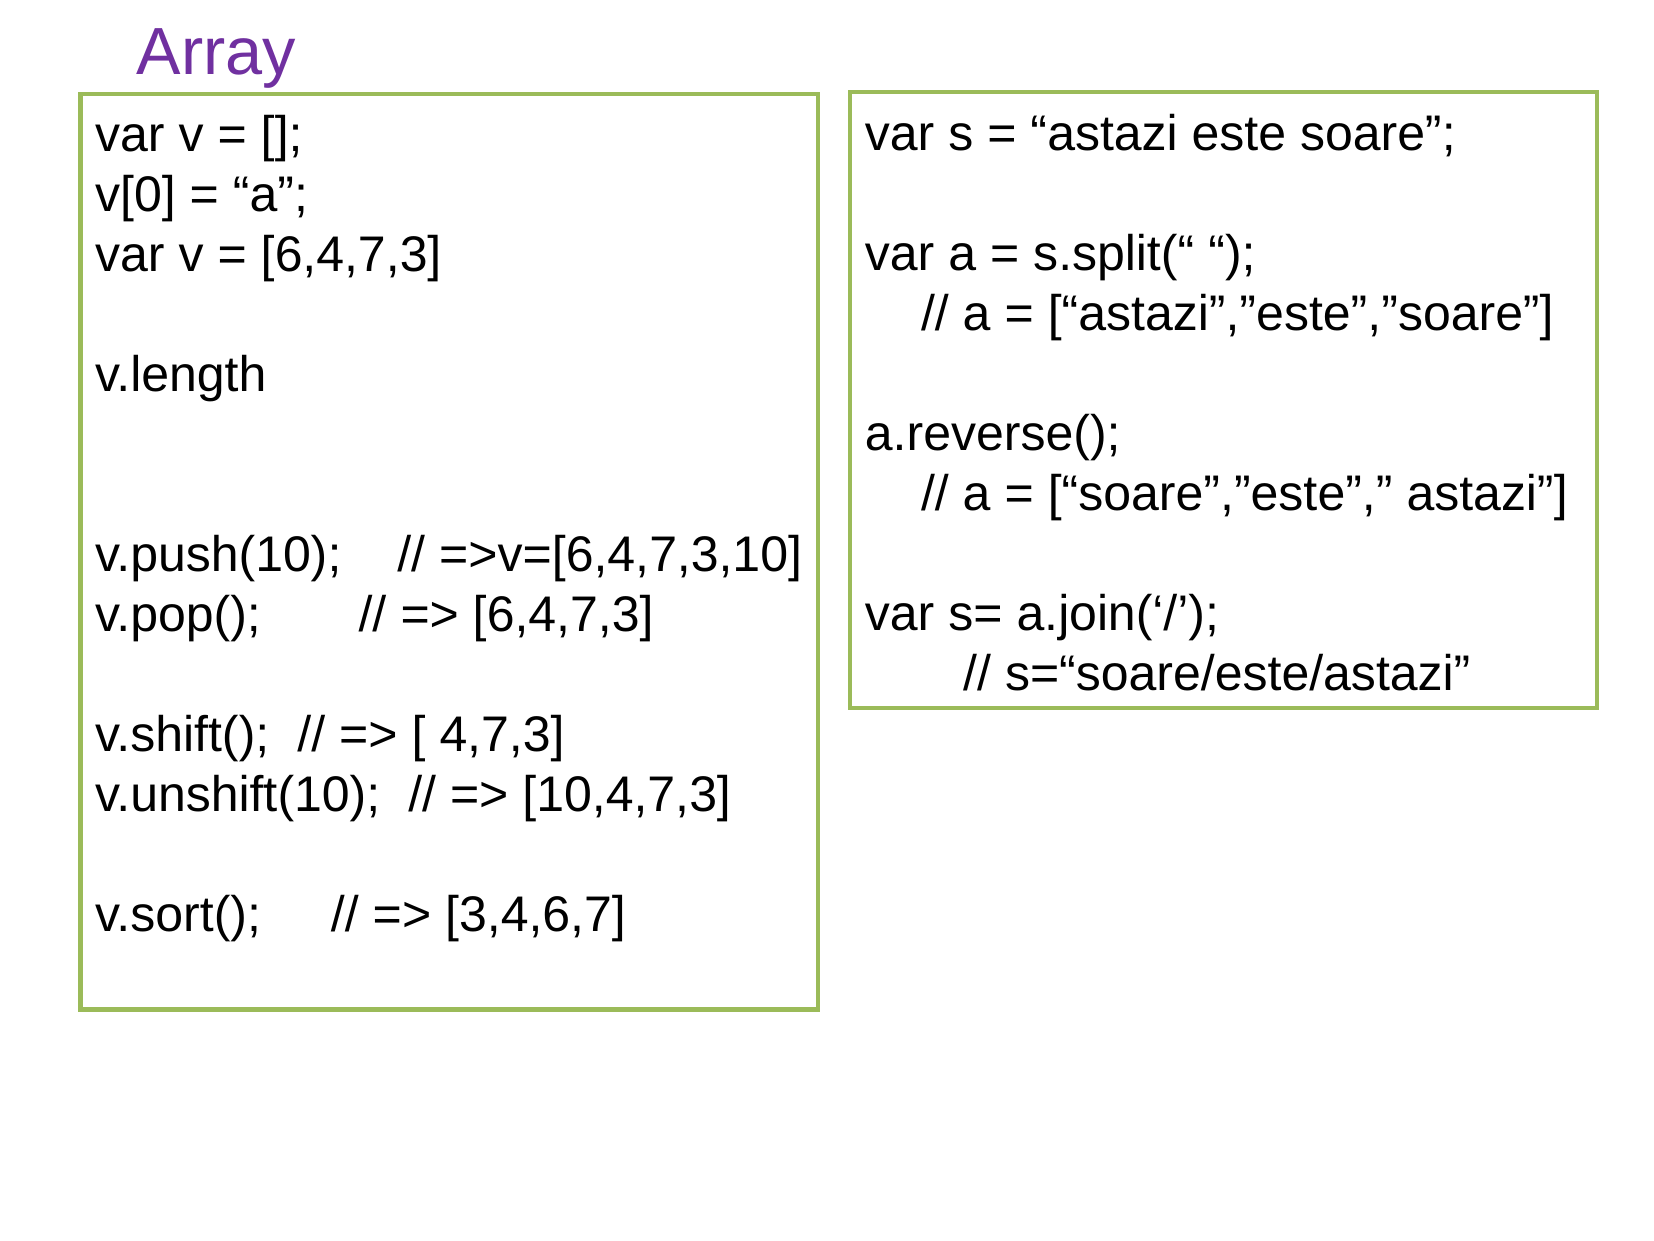

Array
var s = “astazi este soare”;
var a = s.split(“ “);
 // a = [“astazi”,”este”,”soare”]
a.reverse();
 // a = [“soare”,”este”,” astazi”]
var s= a.join(‘/’);
 // s=“soare/este/astazi”
var v = [];
v[0] = “a”;
var v = [6,4,7,3]
v.length
v.push(10); // =>v=[6,4,7,3,10]
v.pop(); // => [6,4,7,3]
v.shift(); // => [ 4,7,3]
v.unshift(10); // => [10,4,7,3]
v.sort(); // => [3,4,6,7]